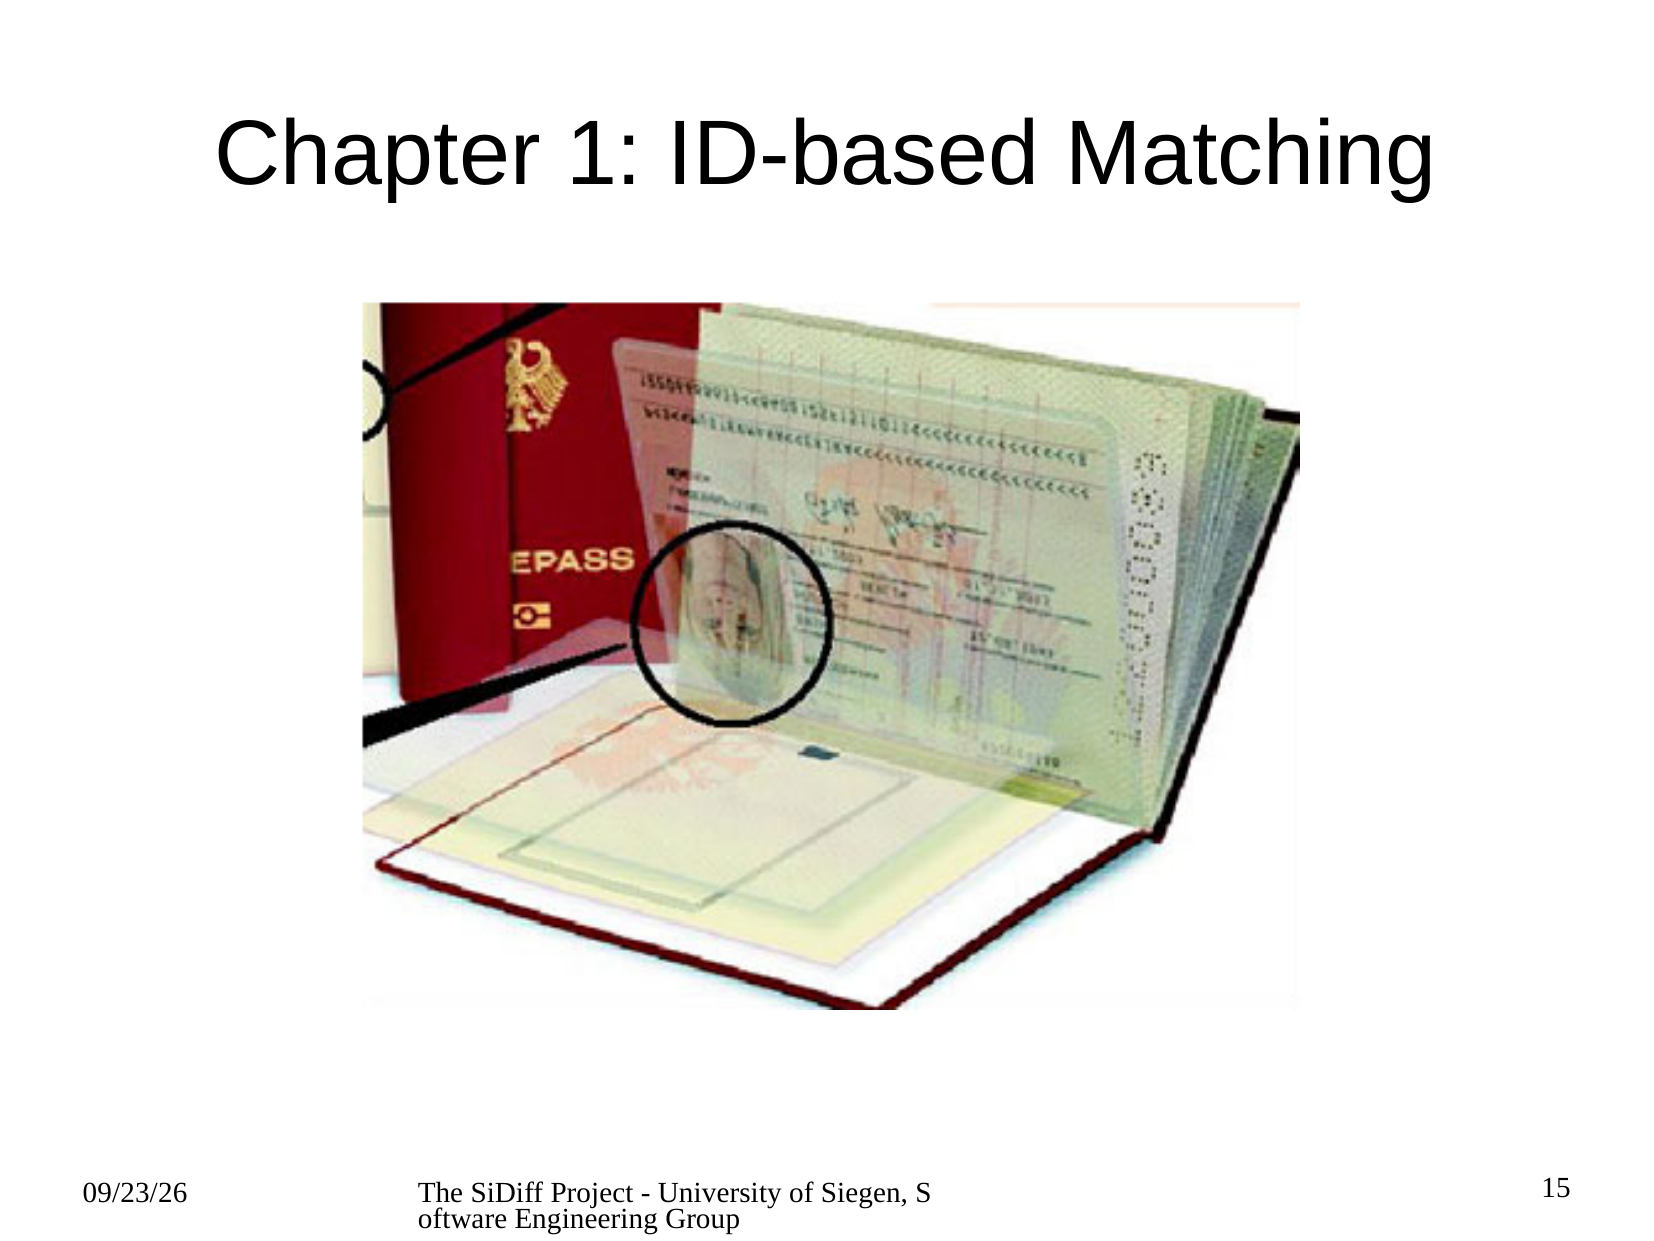

# Chapter 1: ID-based Matching
15
The SiDiff Project - University of Siegen, Software Engineering Group